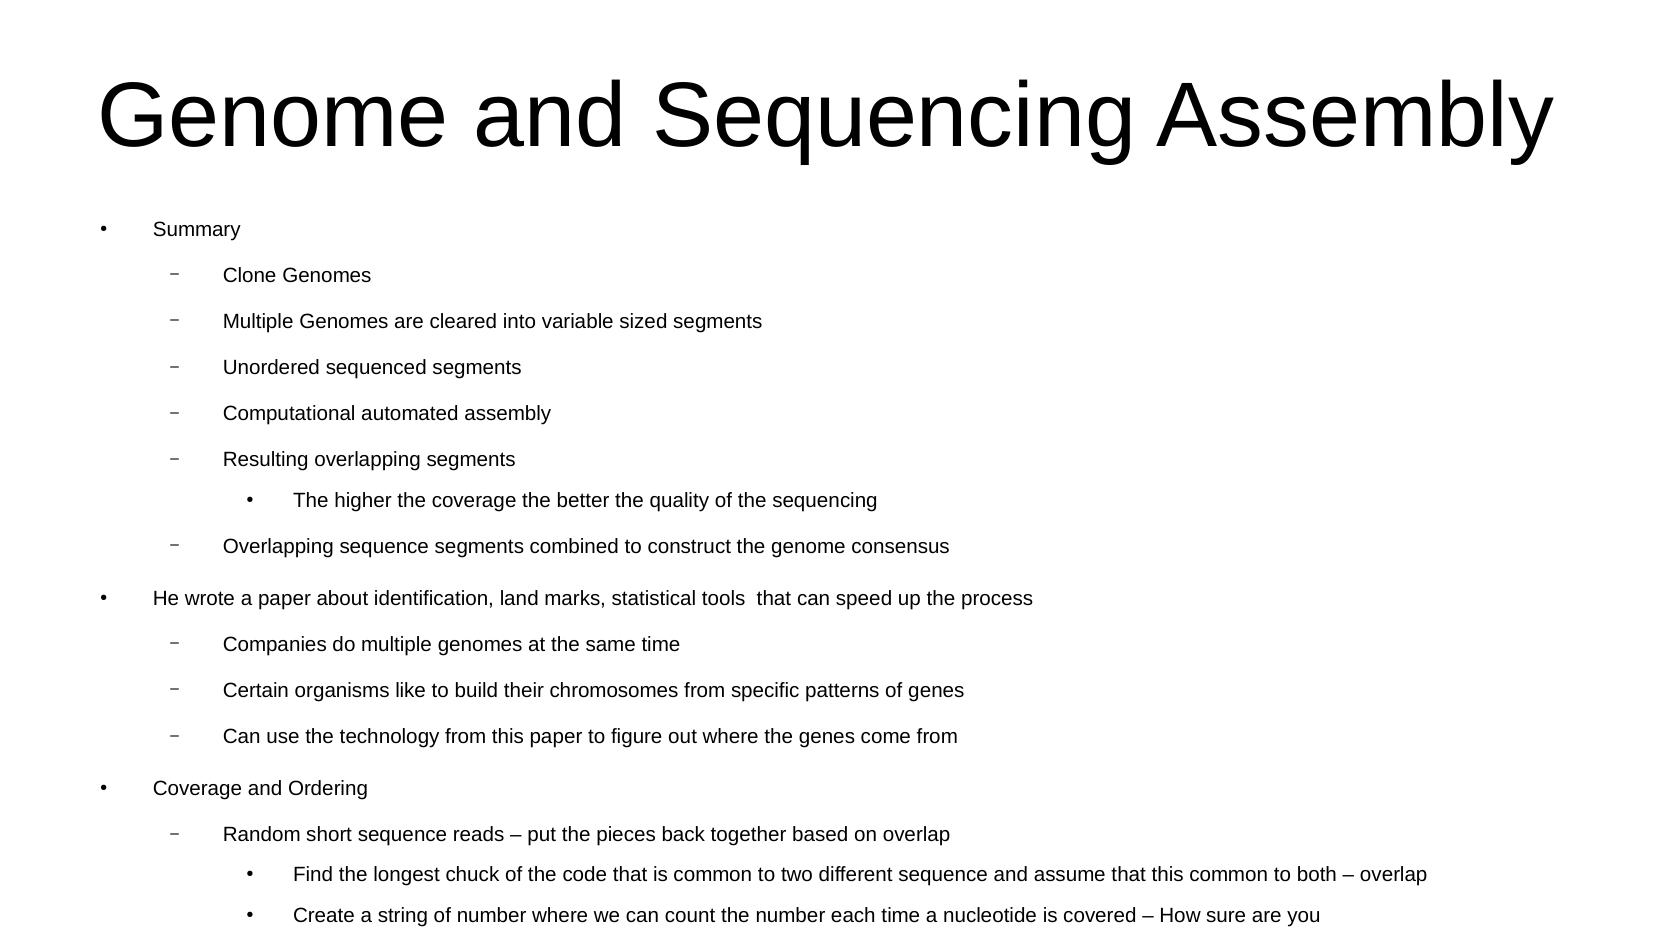

# Genome and Sequencing Assembly
Summary
Clone Genomes
Multiple Genomes are cleared into variable sized segments
Unordered sequenced segments
Computational automated assembly
Resulting overlapping segments
The higher the coverage the better the quality of the sequencing
Overlapping sequence segments combined to construct the genome consensus
He wrote a paper about identification, land marks, statistical tools that can speed up the process
Companies do multiple genomes at the same time
Certain organisms like to build their chromosomes from specific patterns of genes
Can use the technology from this paper to figure out where the genes come from
Coverage and Ordering
Random short sequence reads – put the pieces back together based on overlap
Find the longest chuck of the code that is common to two different sequence and assume that this common to both – overlap
Create a string of number where we can count the number each time a nucleotide is covered – How sure are you